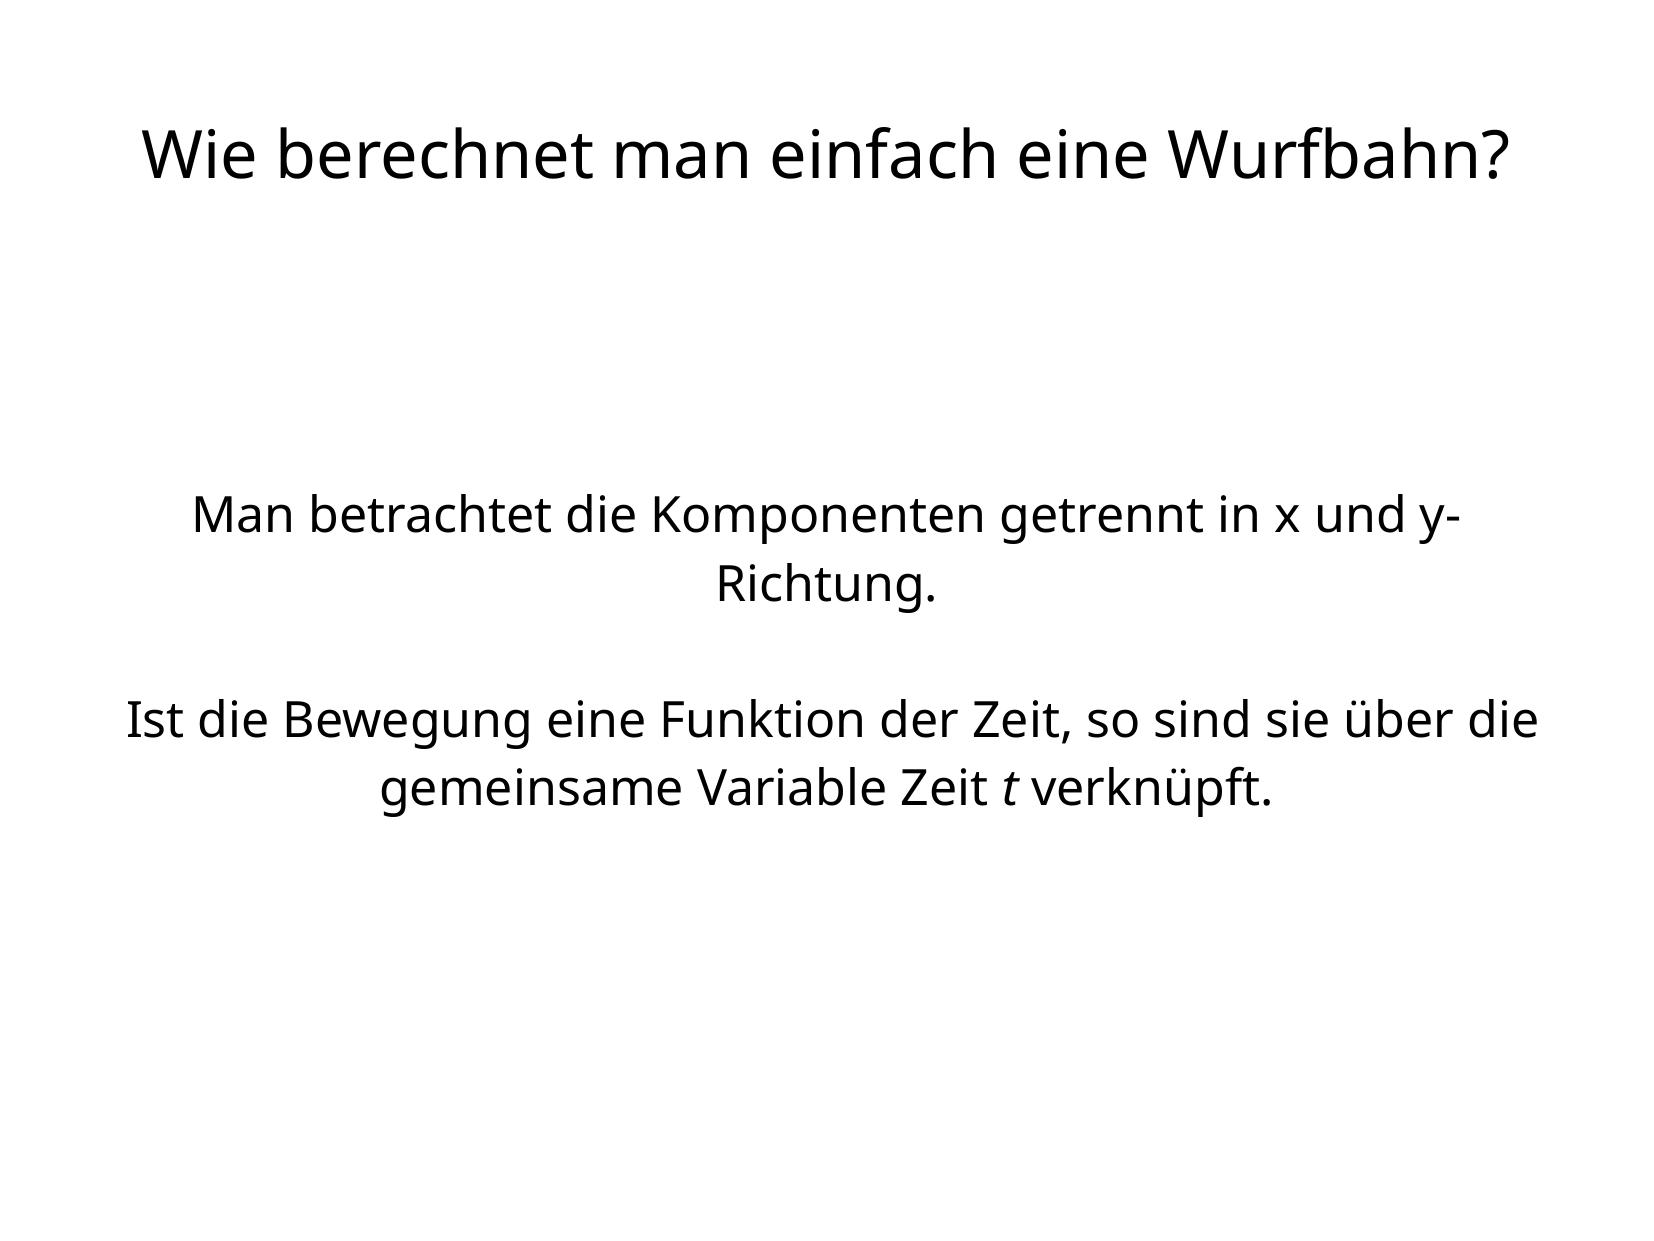

# Wie berechnet man einfach eine Wurfbahn?
Man betrachtet die Komponenten getrennt in x und y- Richtung.
 Ist die Bewegung eine Funktion der Zeit, so sind sie über die gemeinsame Variable Zeit t verknüpft.